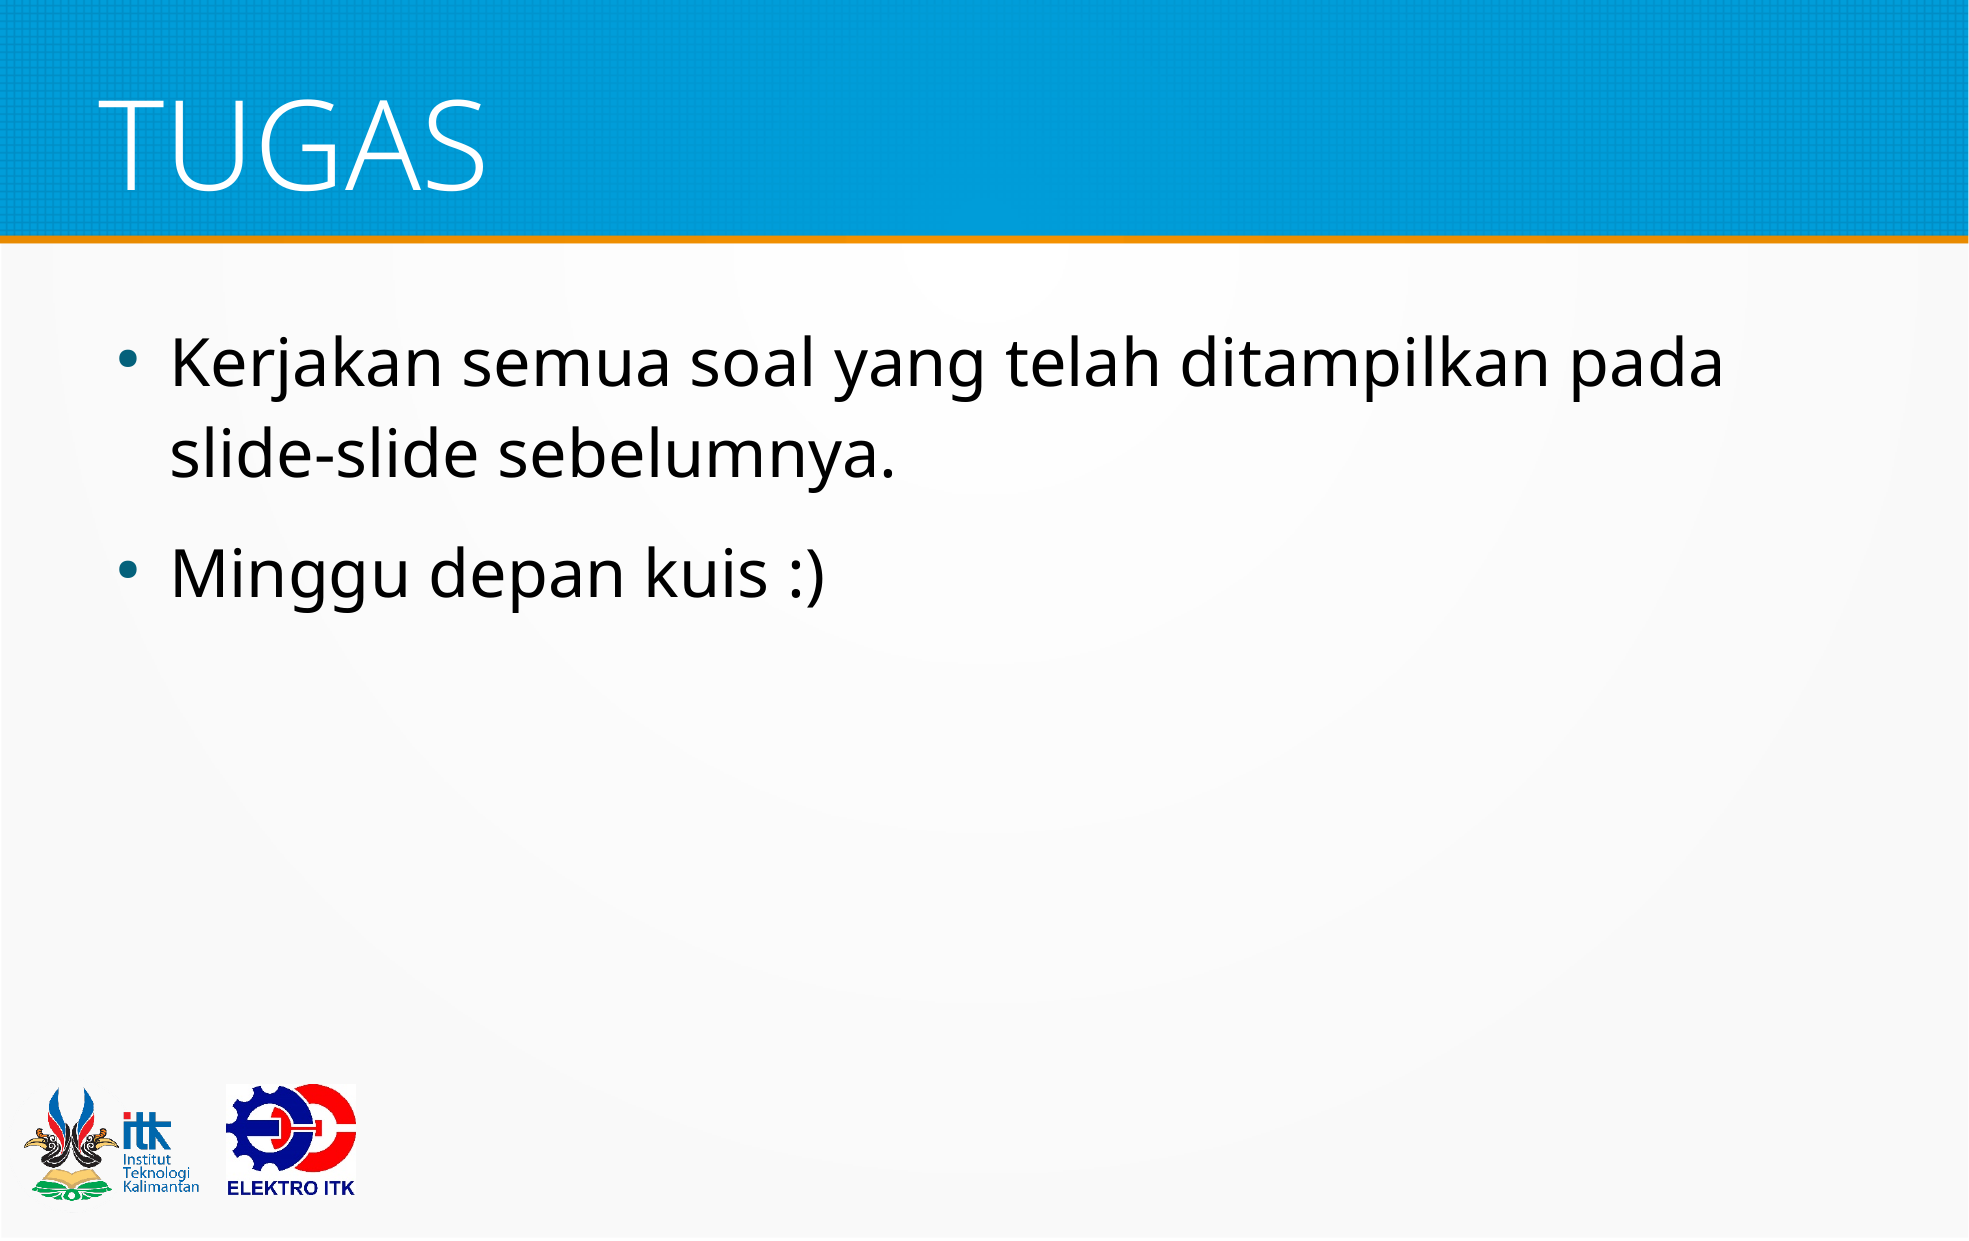

# TUGAS
Kerjakan semua soal yang telah ditampilkan pada slide-slide sebelumnya.
Minggu depan kuis :)